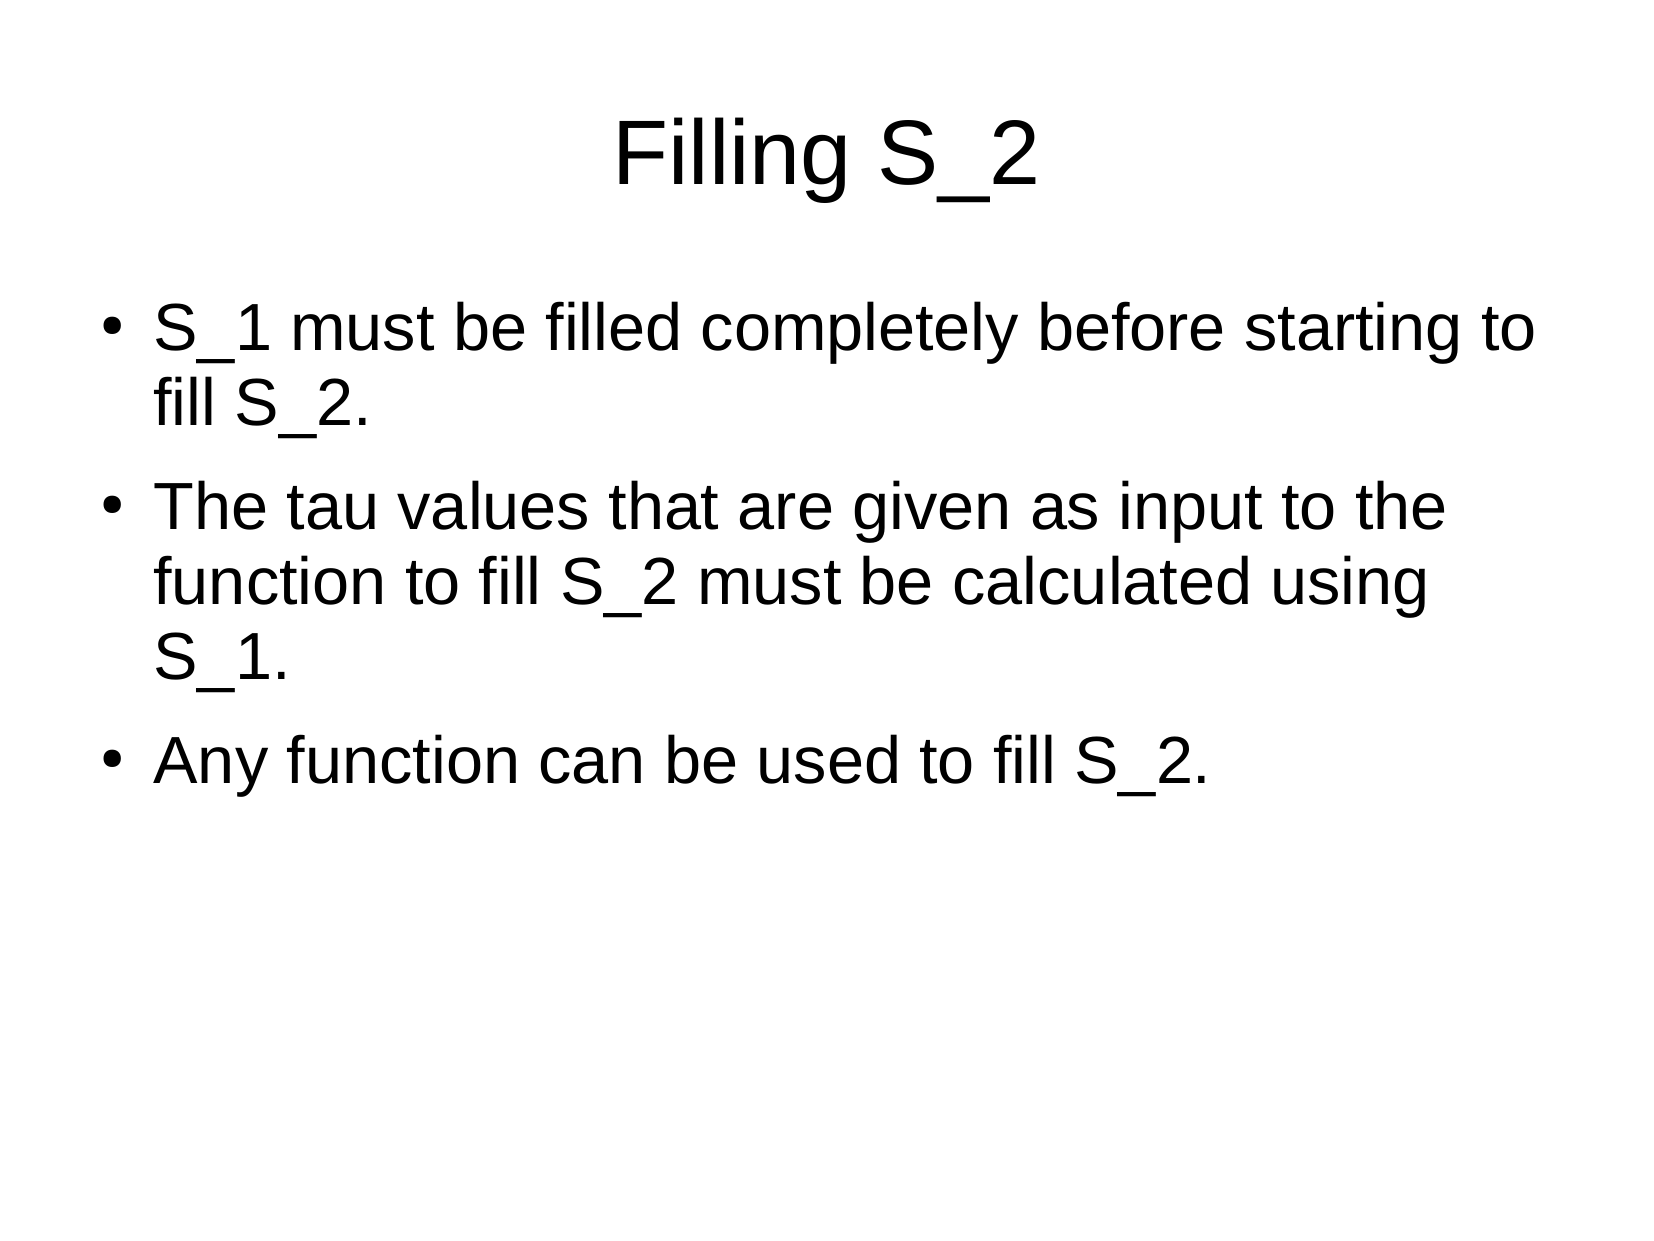

# Filling S_2
S_1 must be filled completely before starting to fill S_2.
The tau values that are given as input to the function to fill S_2 must be calculated using S_1.
Any function can be used to fill S_2.